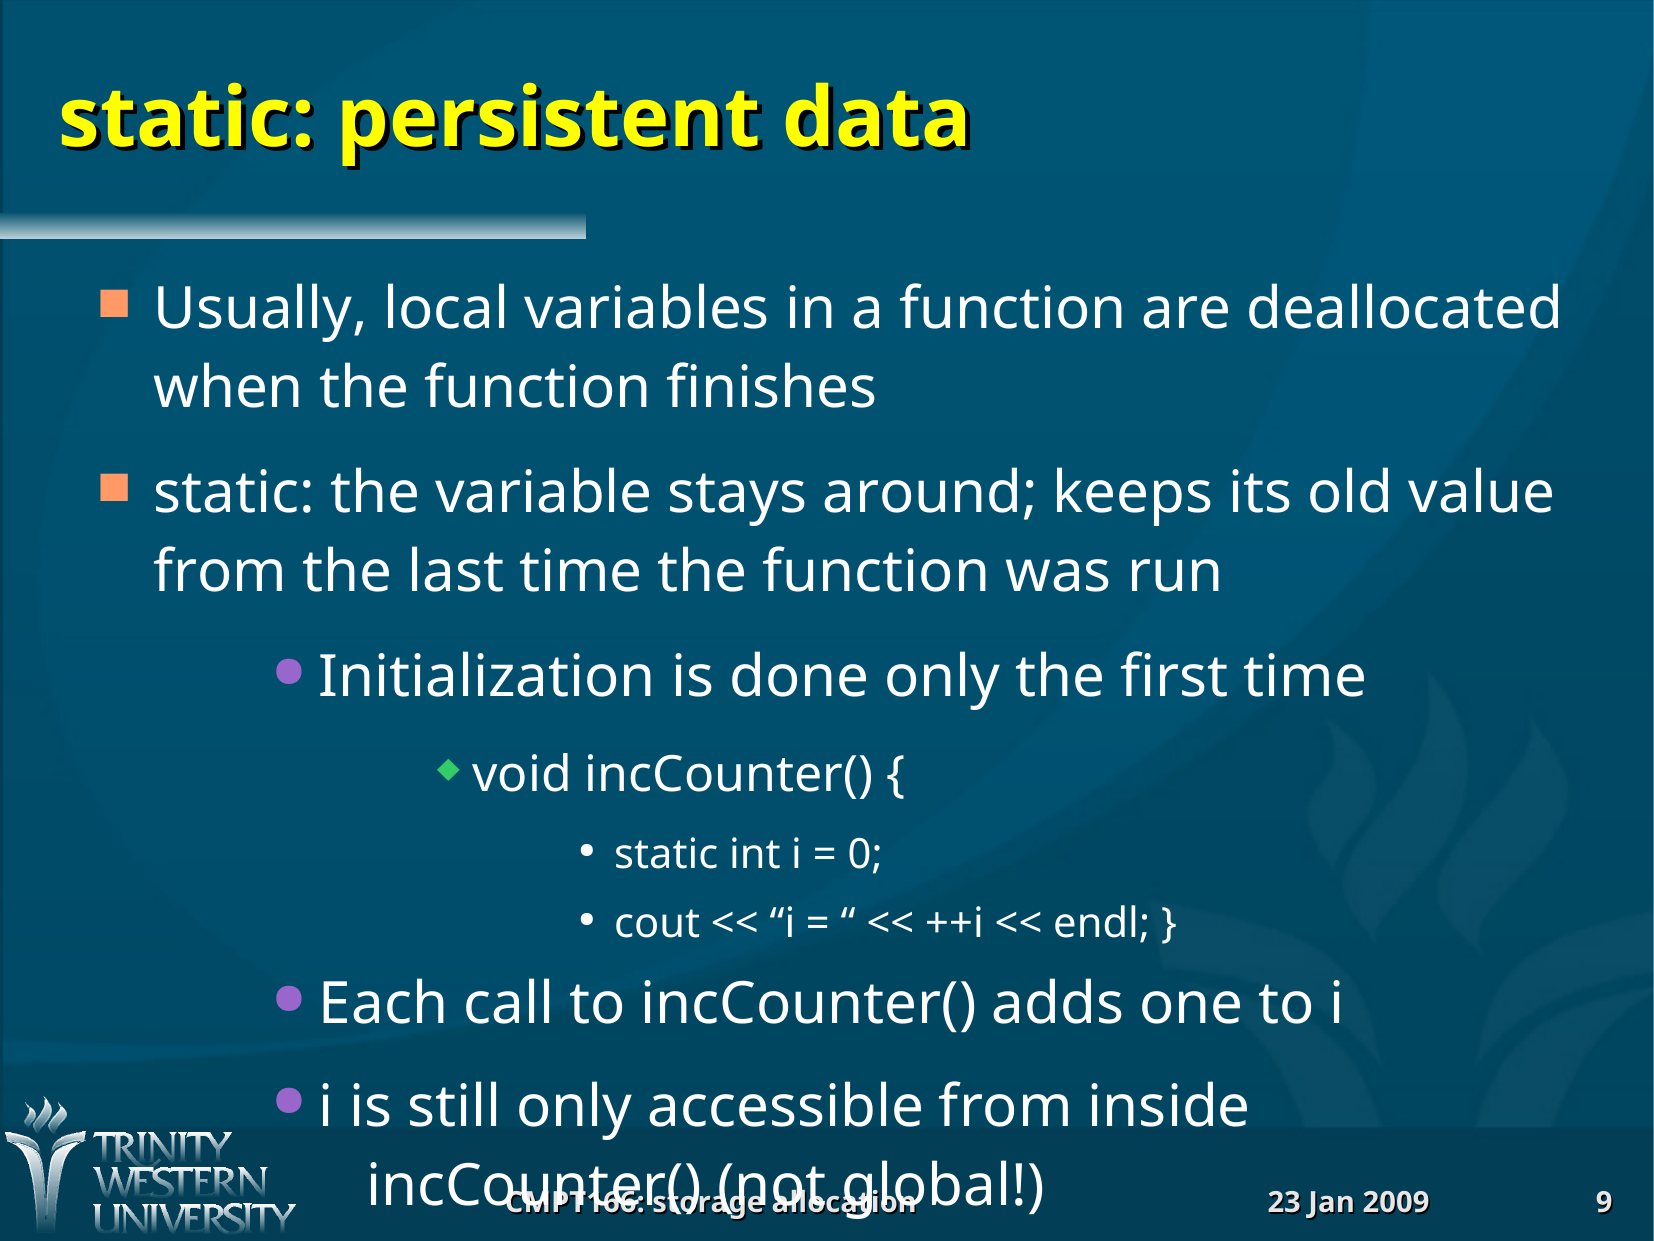

# static: persistent data
Usually, local variables in a function are deallocated when the function finishes
static: the variable stays around; keeps its old value from the last time the function was run
Initialization is done only the first time
void incCounter() {
static int i = 0;
cout << “i = “ << ++i << endl; }
Each call to incCounter() adds one to i
i is still only accessible from inside incCounter() (not global!)
CMPT166: storage allocation
23 Jan 2009
9